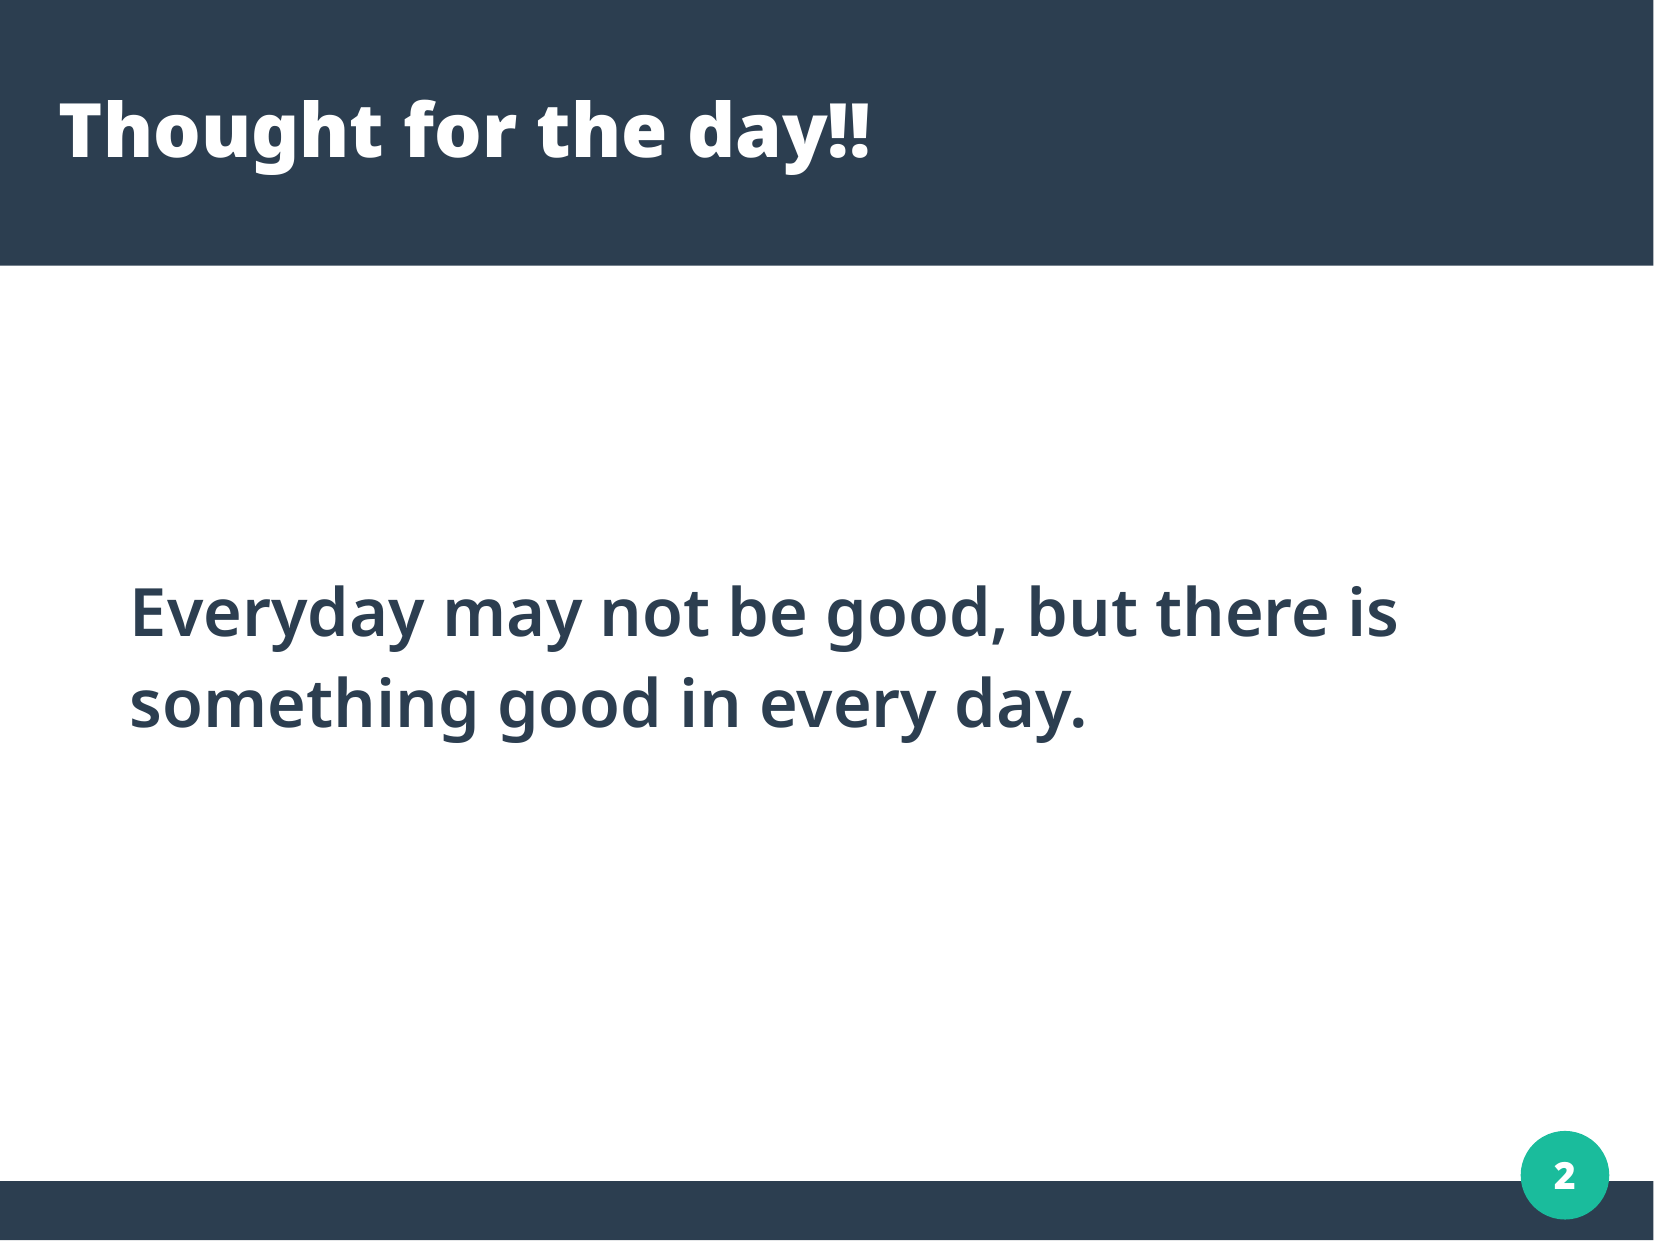

# Thought for the day!!
Everyday may not be good, but there is something good in every day.
2